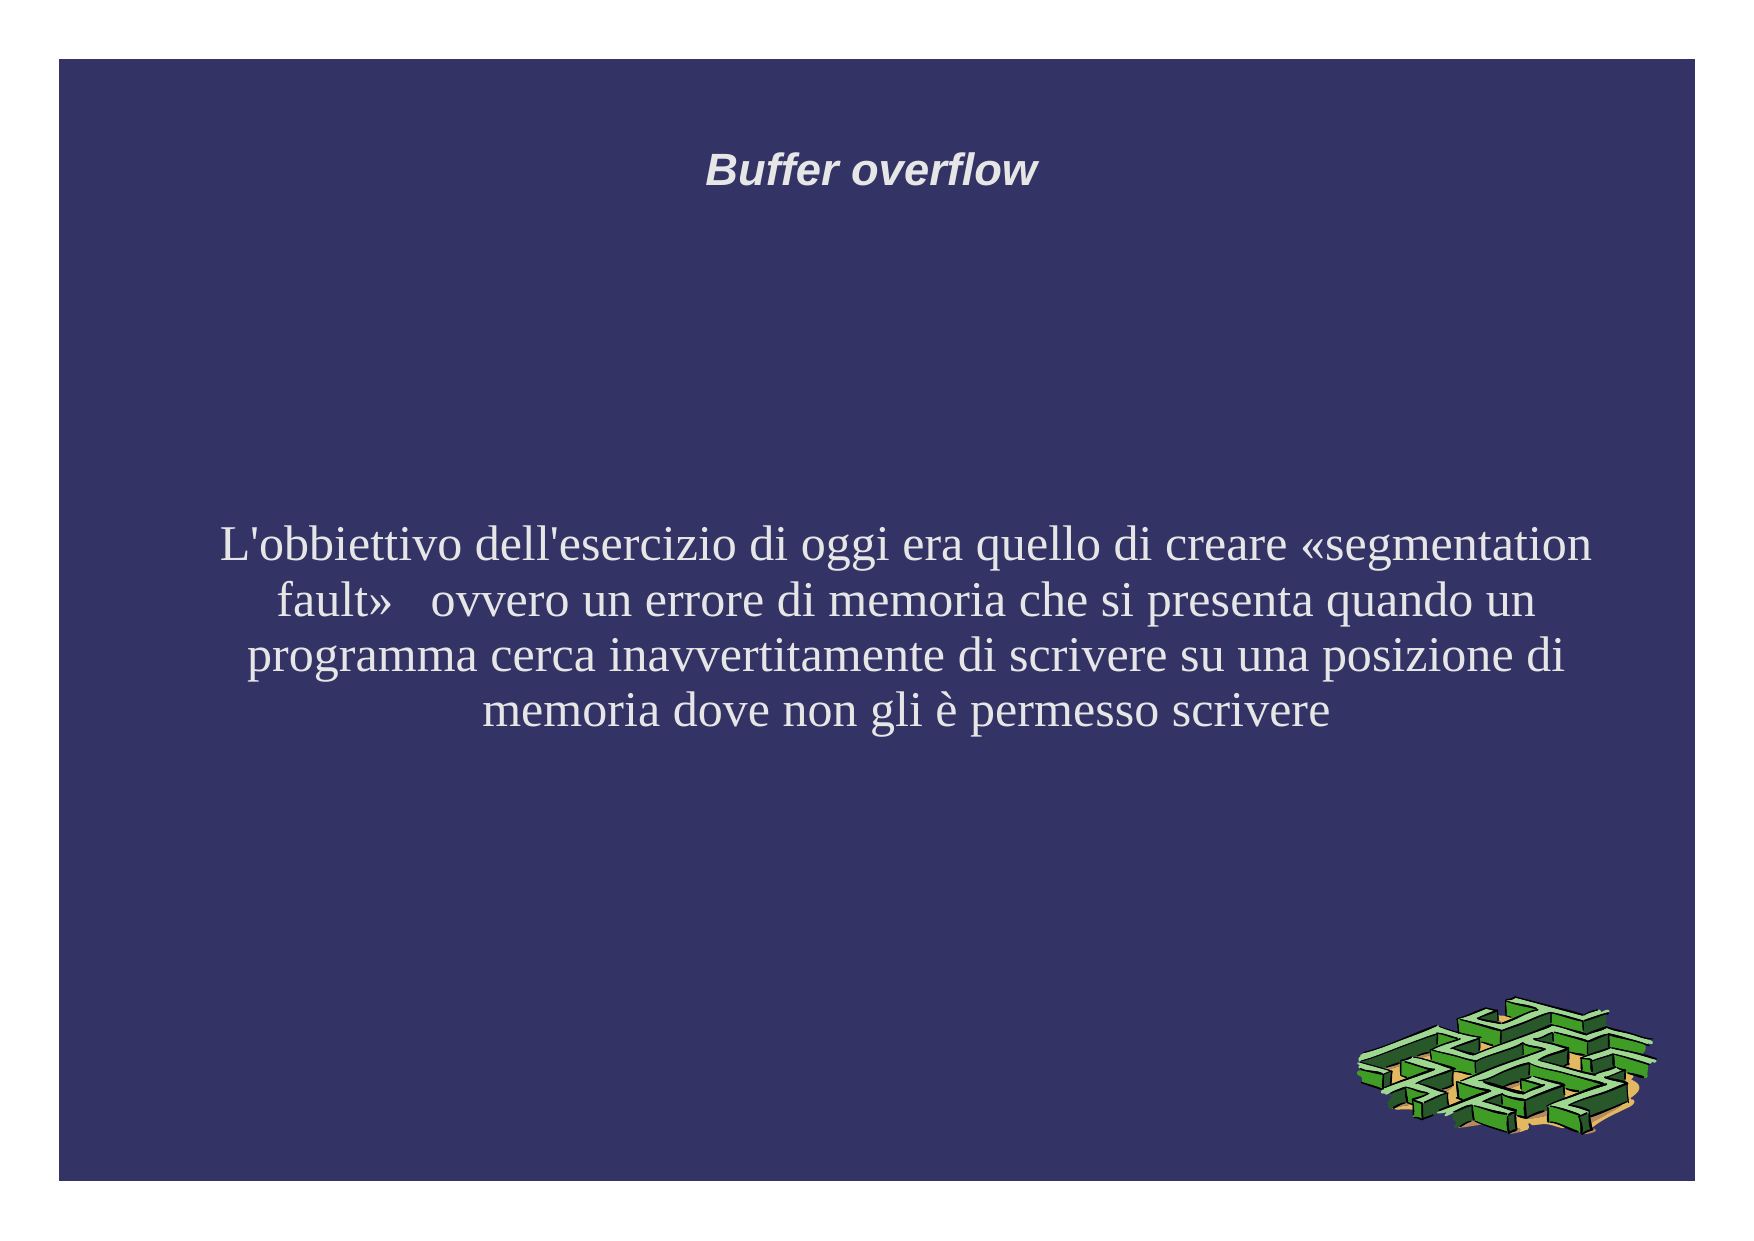

# Buffer overflow
L'obbiettivo dell'esercizio di oggi era quello di creare «segmentation fault» ovvero un errore di memoria che si presenta quando un programma cerca inavvertitamente di scrivere su una posizione di memoria dove non gli è permesso scrivere